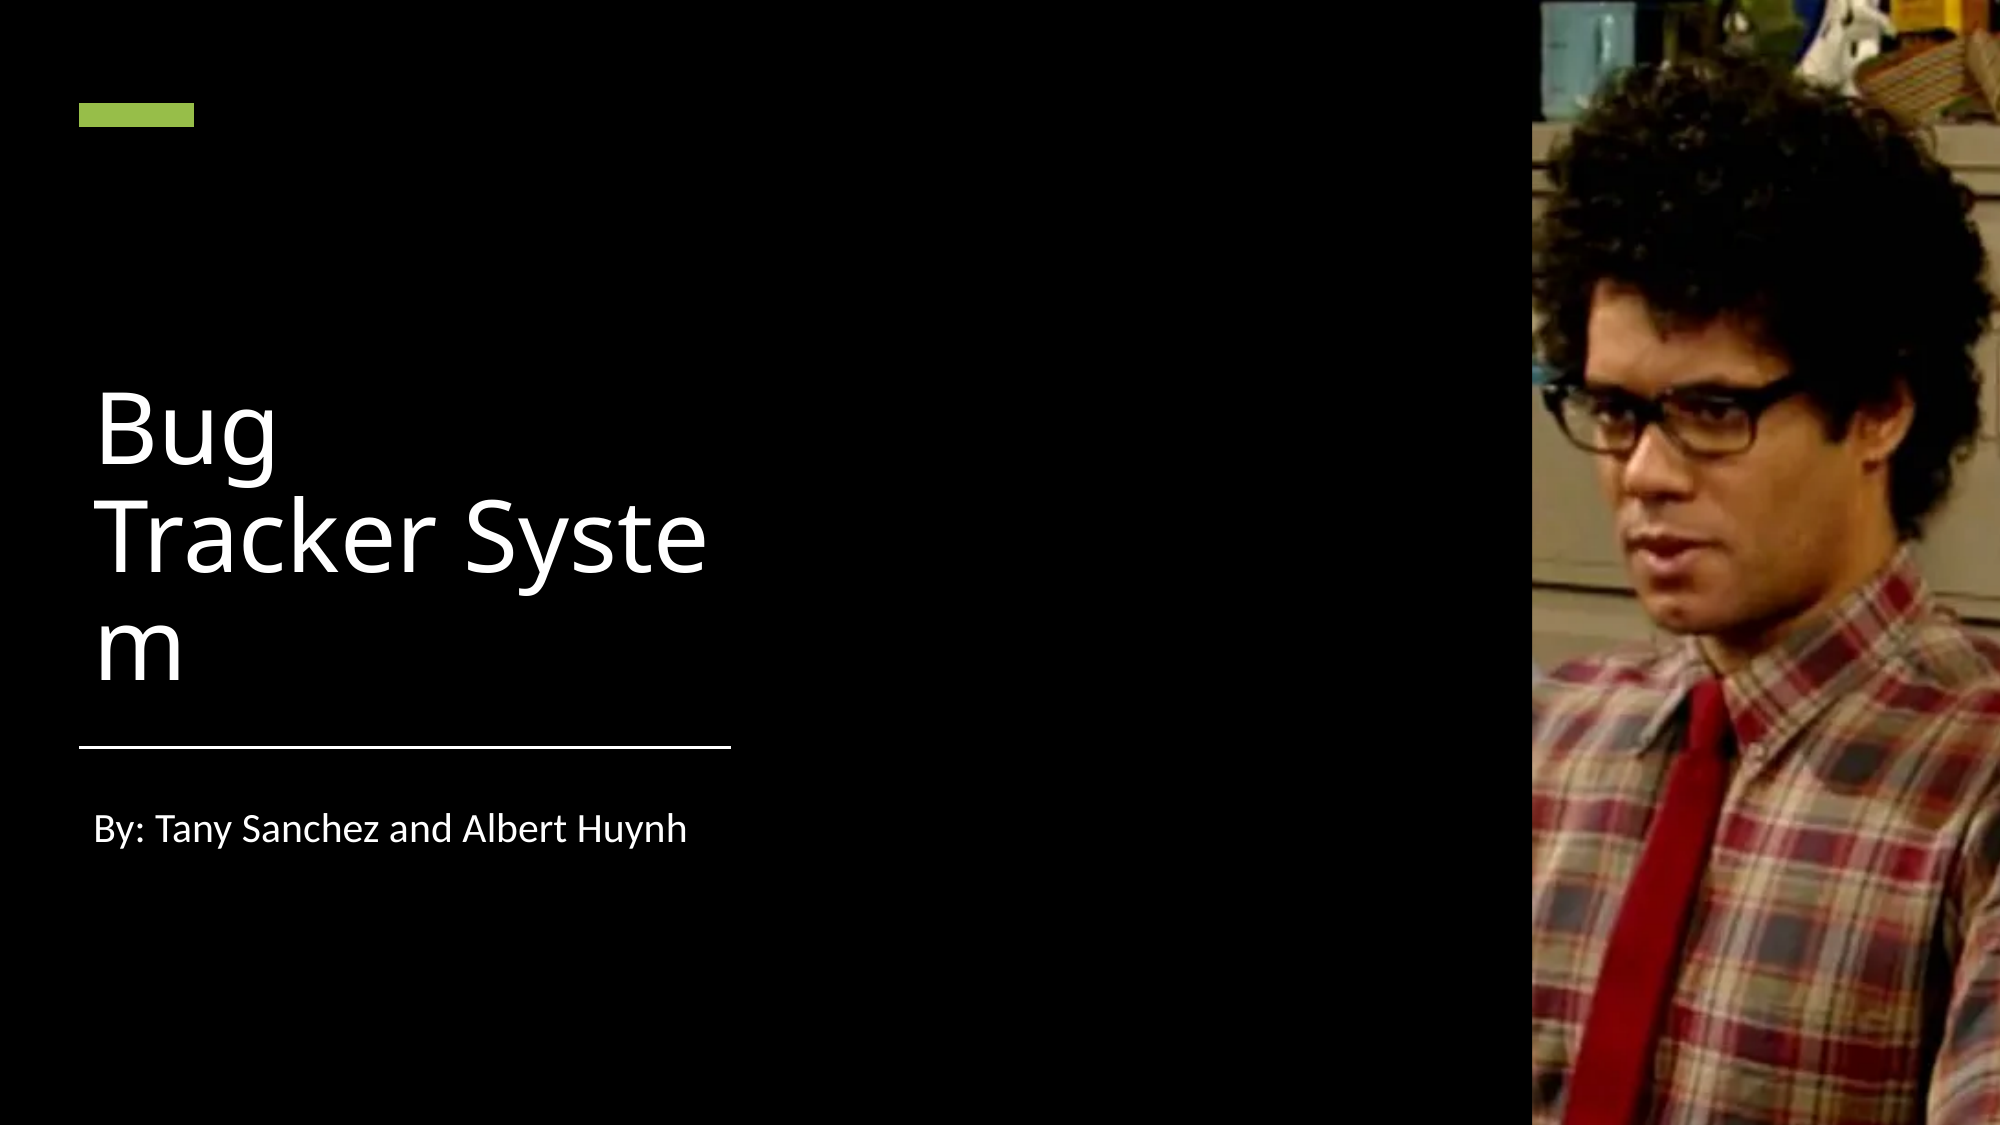

# Bug Tracker System
By: Tany Sanchez and Albert Huynh